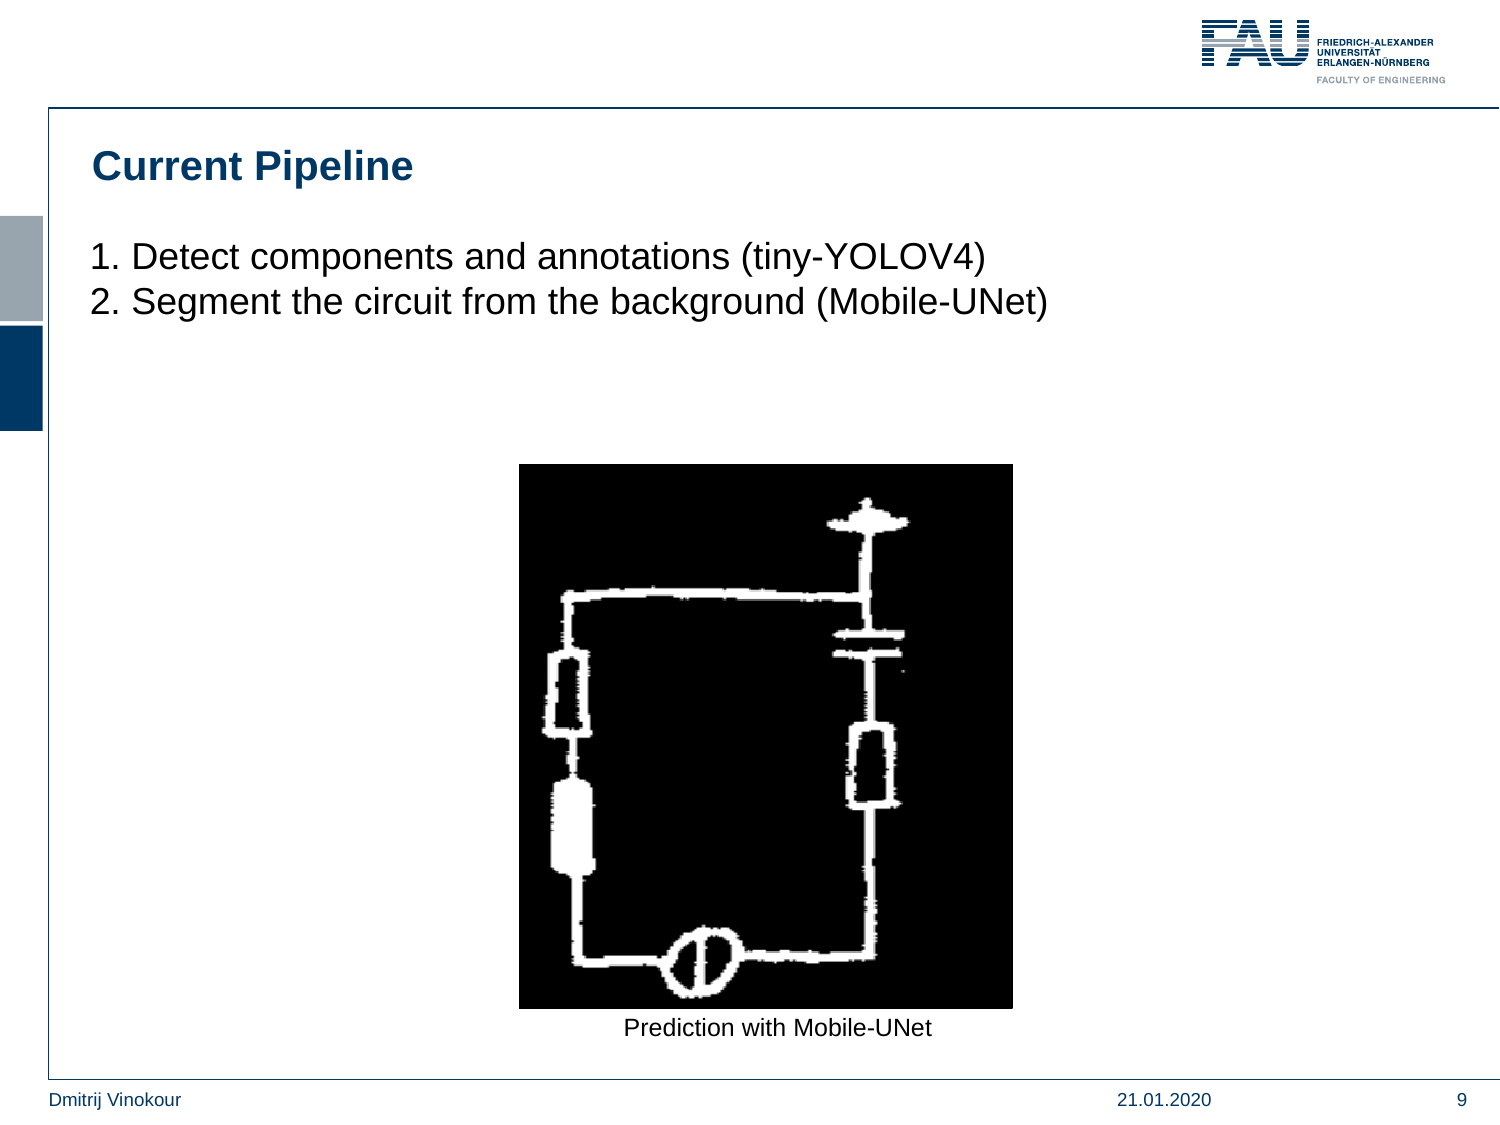

Current Pipeline
1. Detect components and annotations (tiny-YOLOV4)
2. Segment the circuit from the background (Mobile-UNet)
Prediction with Mobile-UNet
21.01.2020
Dmitrij Vinokour